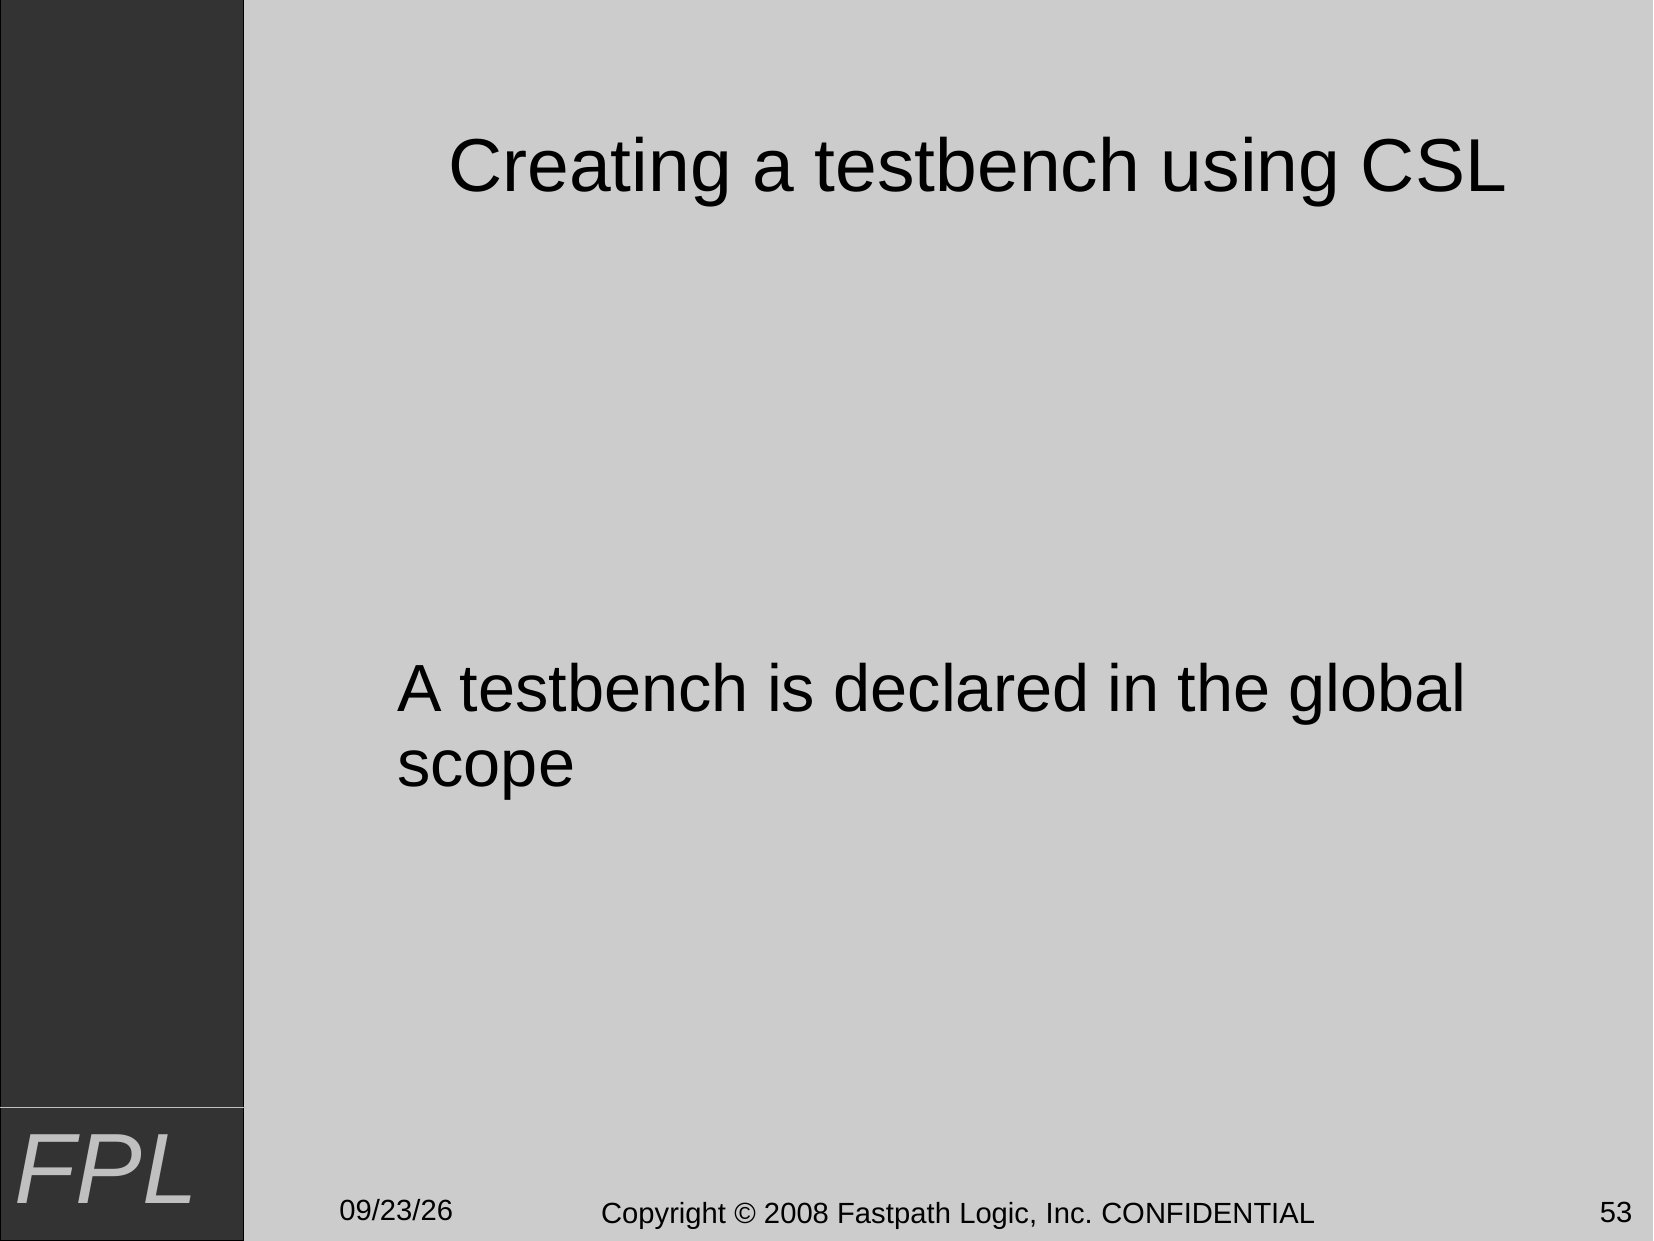

# Creating a testbench using CSL
A testbench is declared in the global scope
53
© 2008 FASTPATH LOGIC INC.